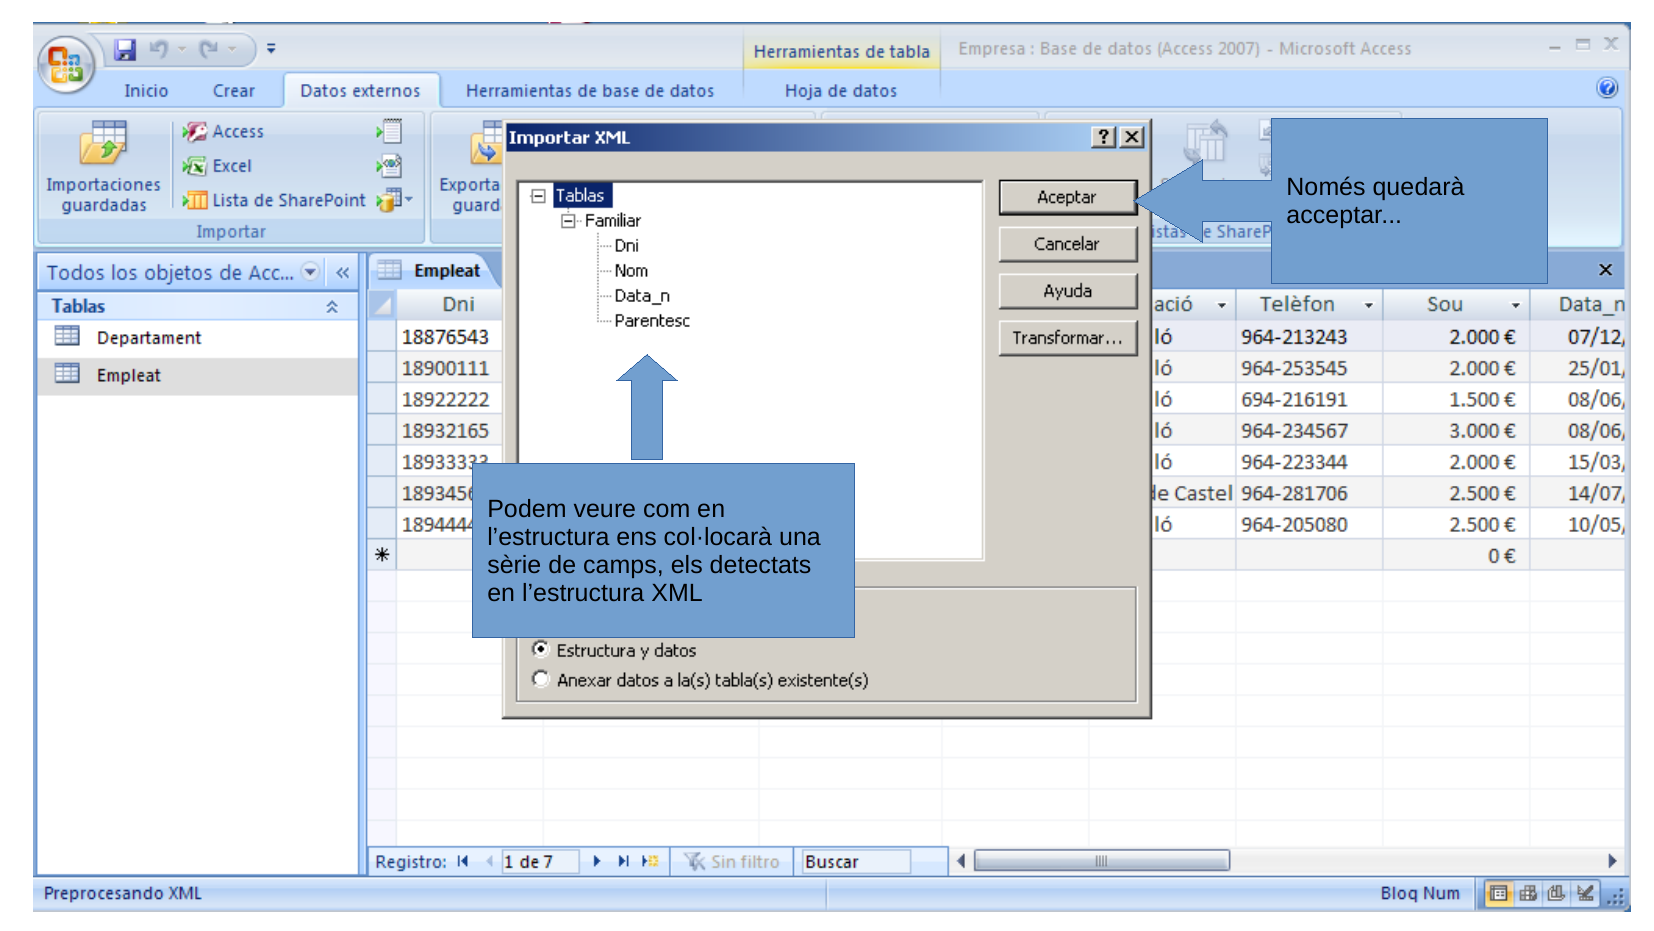

Només quedarà acceptar...
Podem veure com en l’estructura ens col·locarà una sèrie de camps, els detectats en l’estructura XML